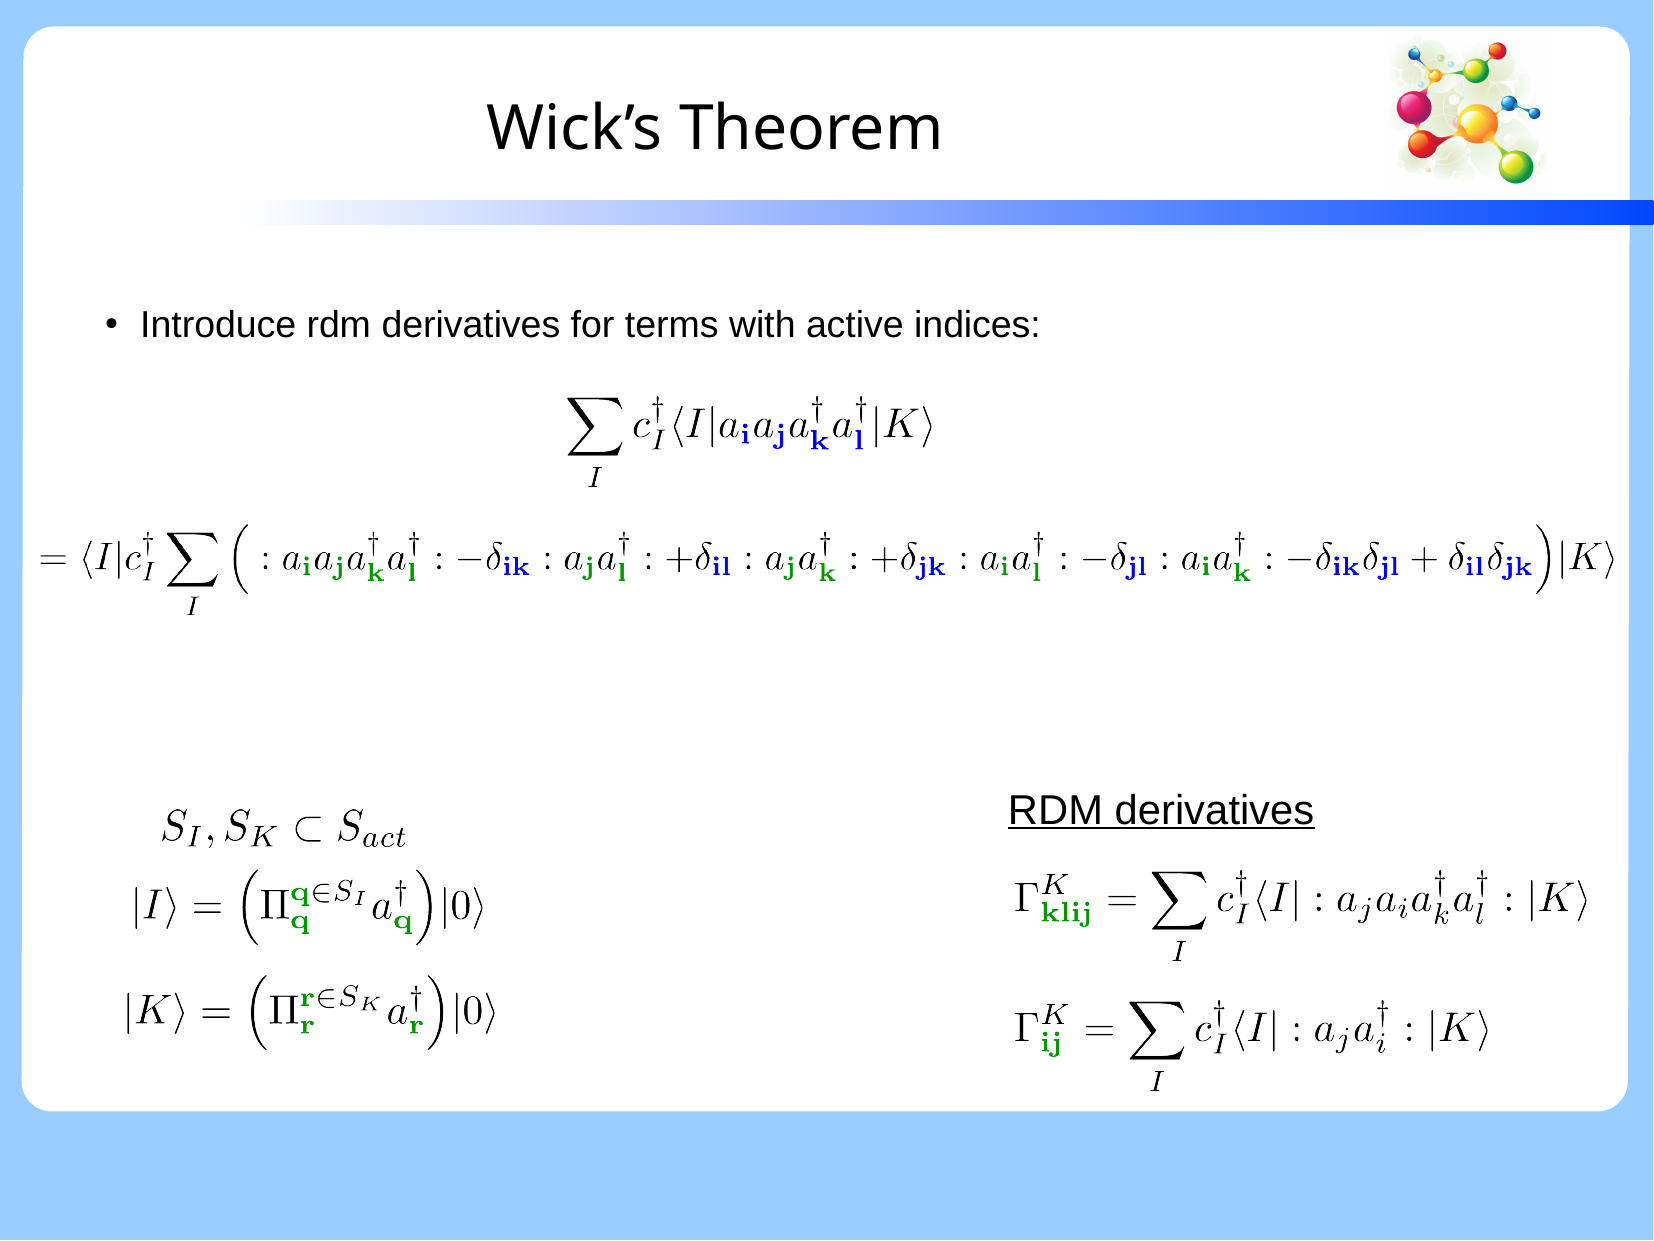

# Wick’s Theorem
Introduce rdm derivatives for terms with active indices:
RDM derivatives